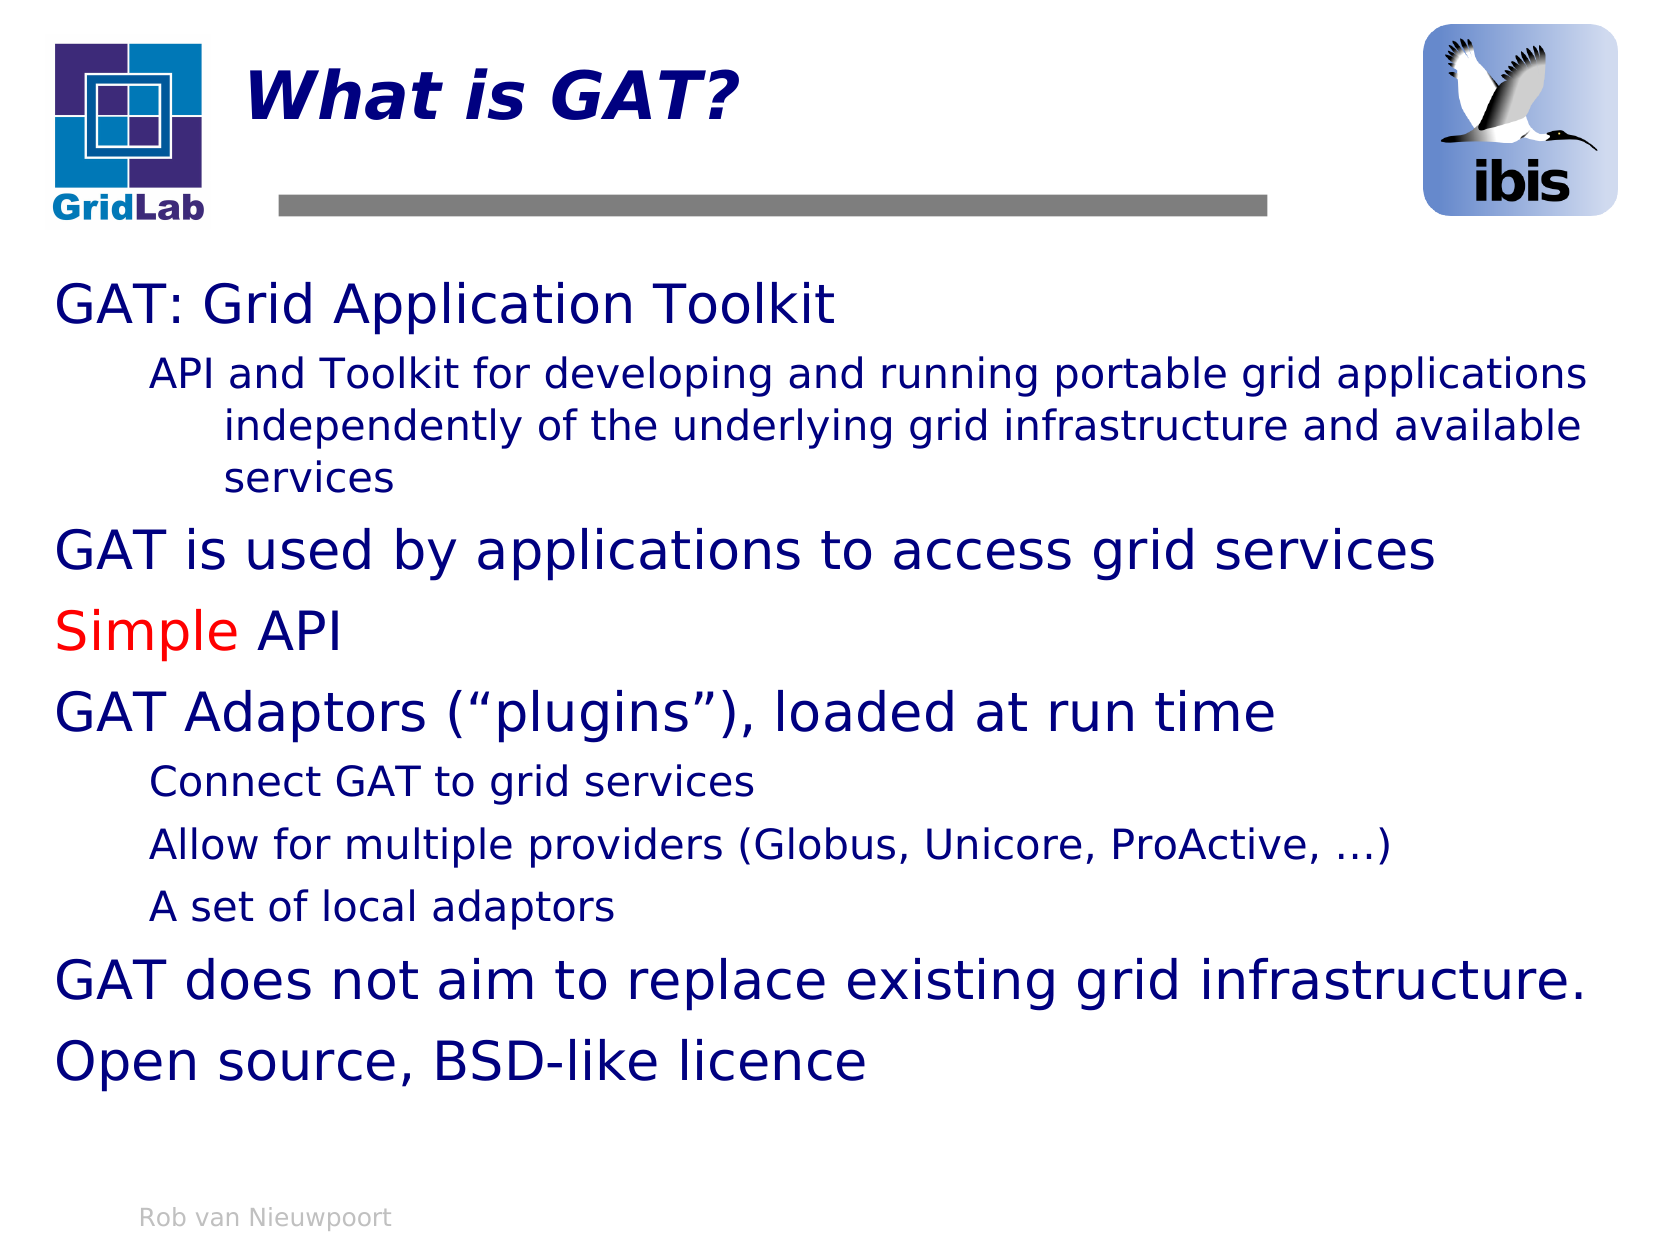

# What is GAT?
GAT: Grid Application Toolkit
API and Toolkit for developing and running portable grid applications independently of the underlying grid infrastructure and available services
GAT is used by applications to access grid services
Simple API
GAT Adaptors (“plugins”), loaded at run time
Connect GAT to grid services
Allow for multiple providers (Globus, Unicore, ProActive, …)
A set of local adaptors
GAT does not aim to replace existing grid infrastructure.
Open source, BSD-like licence